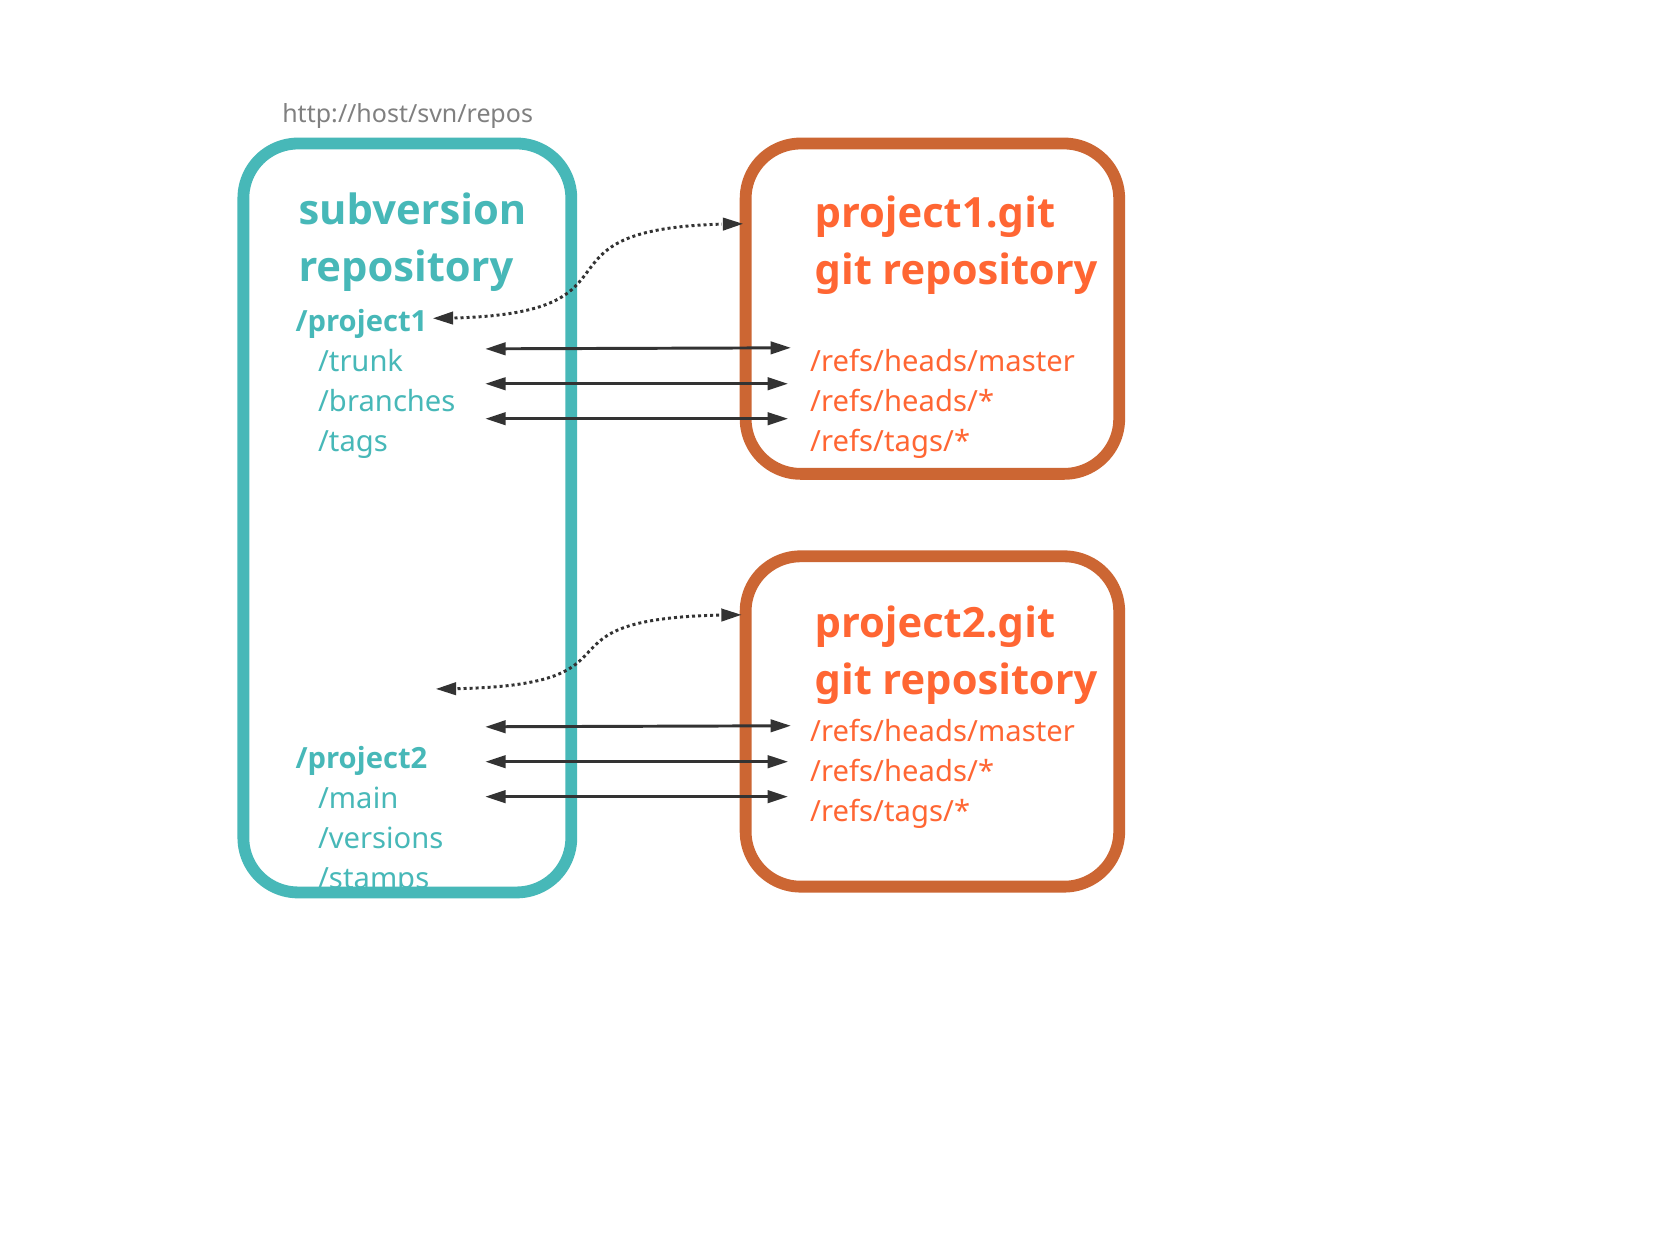

http://host/svn/repos
subversion
repository
project1.git
git repository
/project1
 /trunk
 /branches
 /tags
/project2
 /main
 /versions
 /stamps
/refs/heads/master
/refs/heads/*
/refs/tags/*
project2.git
git repository
/refs/heads/master
/refs/heads/*
/refs/tags/*